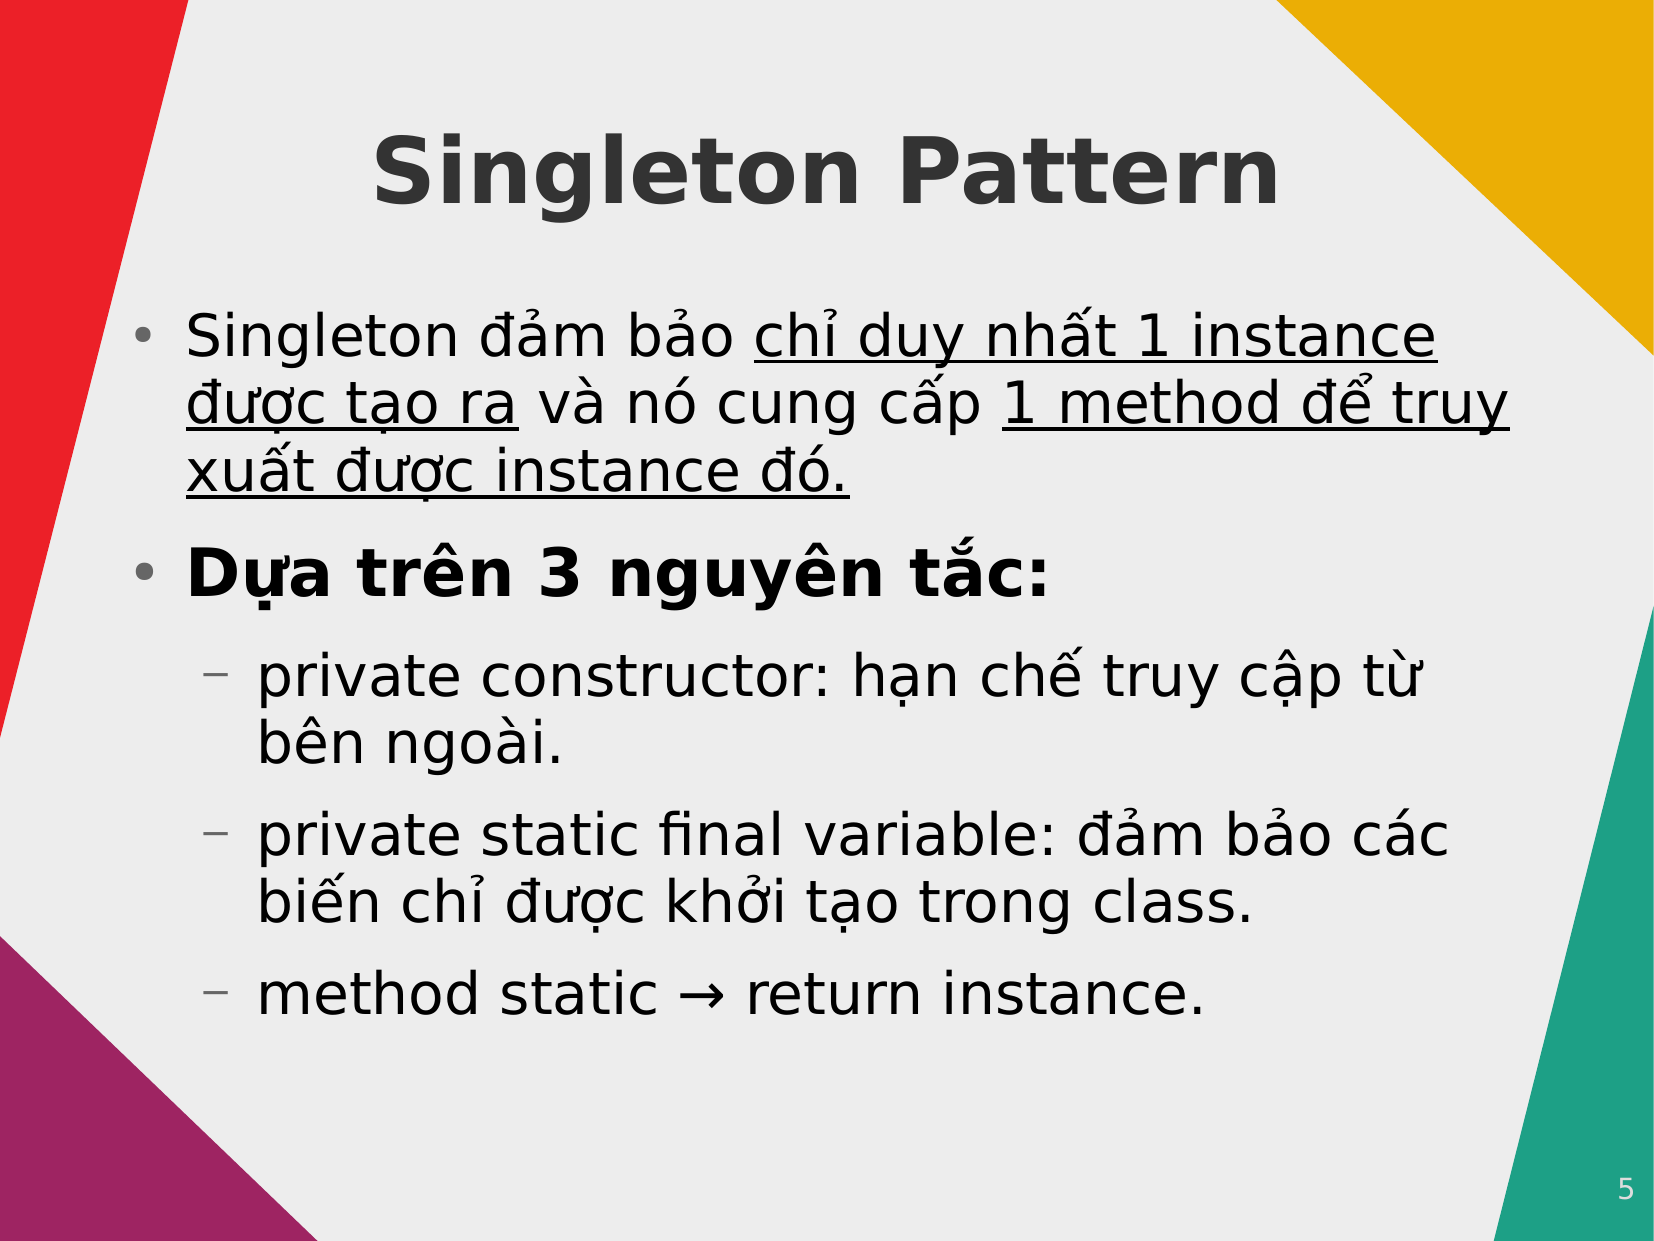

# Singleton Pattern
Singleton đảm bảo chỉ duy nhất 1 instance được tạo ra và nó cung cấp 1 method để truy xuất được instance đó.
Dựa trên 3 nguyên tắc:
private constructor: hạn chế truy cập từ bên ngoài.
private static final variable: đảm bảo các biến chỉ được khởi tạo trong class.
method static → return instance.
5